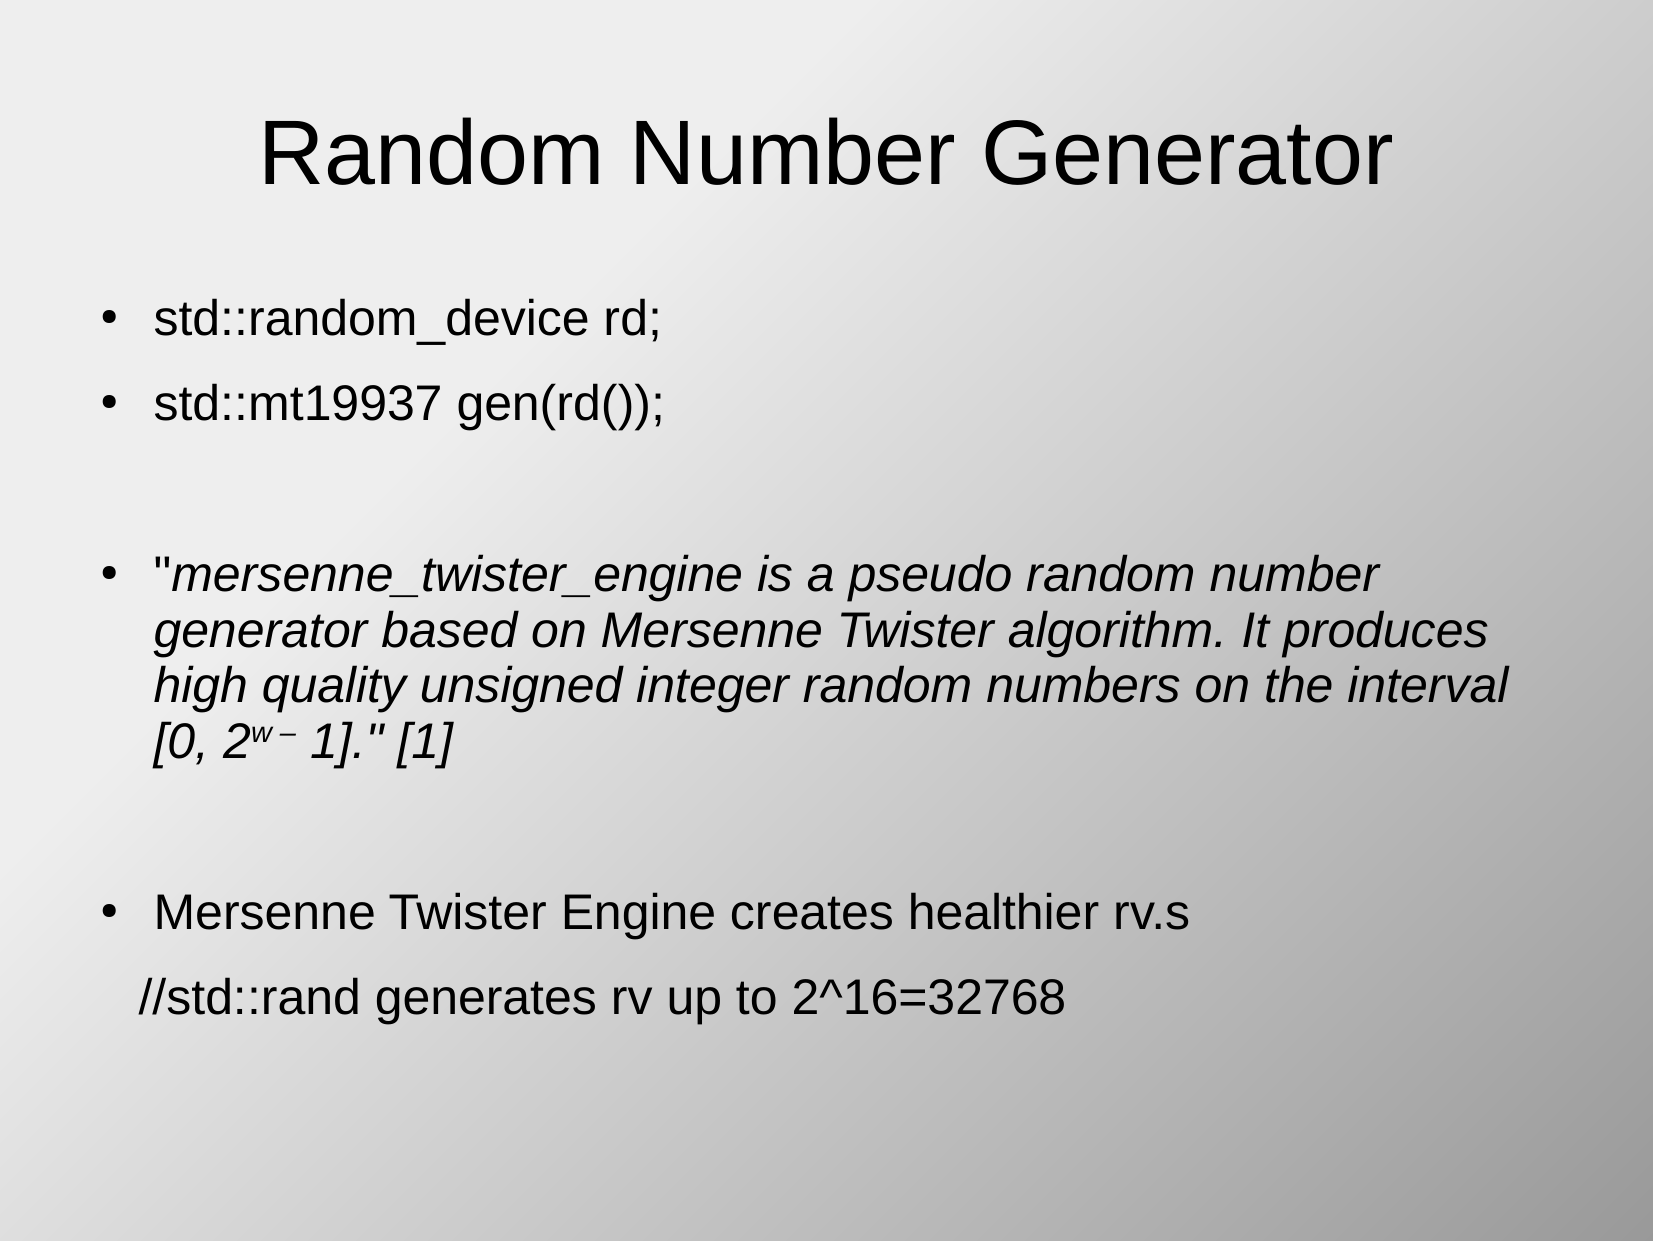

# Random Number Generator
std::random_device rd;
std::mt19937 gen(rd());
"mersenne_twister_engine is a pseudo random number generator based on Mersenne Twister algorithm. It produces high quality unsigned integer random numbers on the interval
[0, 2w – 1]." [1]
Mersenne Twister Engine creates healthier rv.s
 //std::rand generates rv up to 2^16=32768